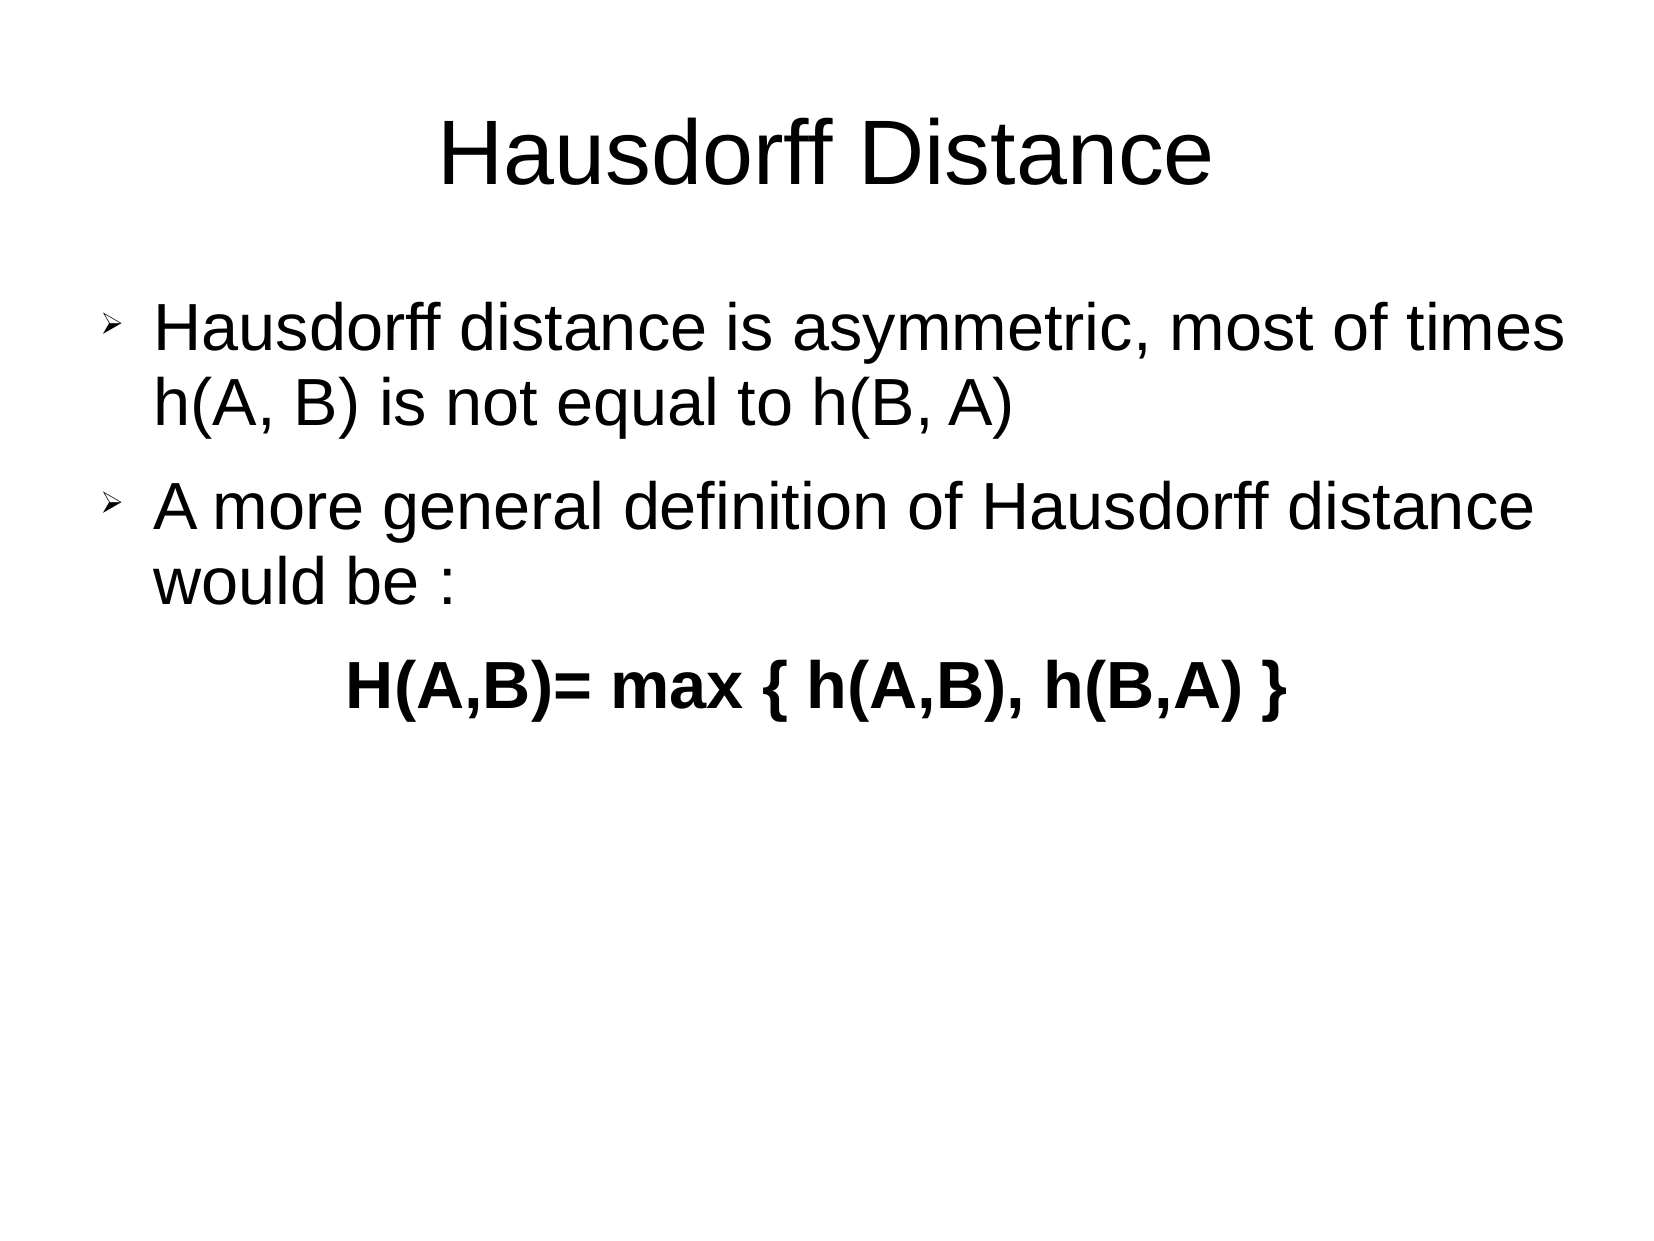

# Hausdorff Distance
Hausdorff distance is asymmetric, most of times h(A, B) is not equal to h(B, A)
A more general definition of Hausdorff distance would be :
H(A,B)= max { h(A,B), h(B,A) }